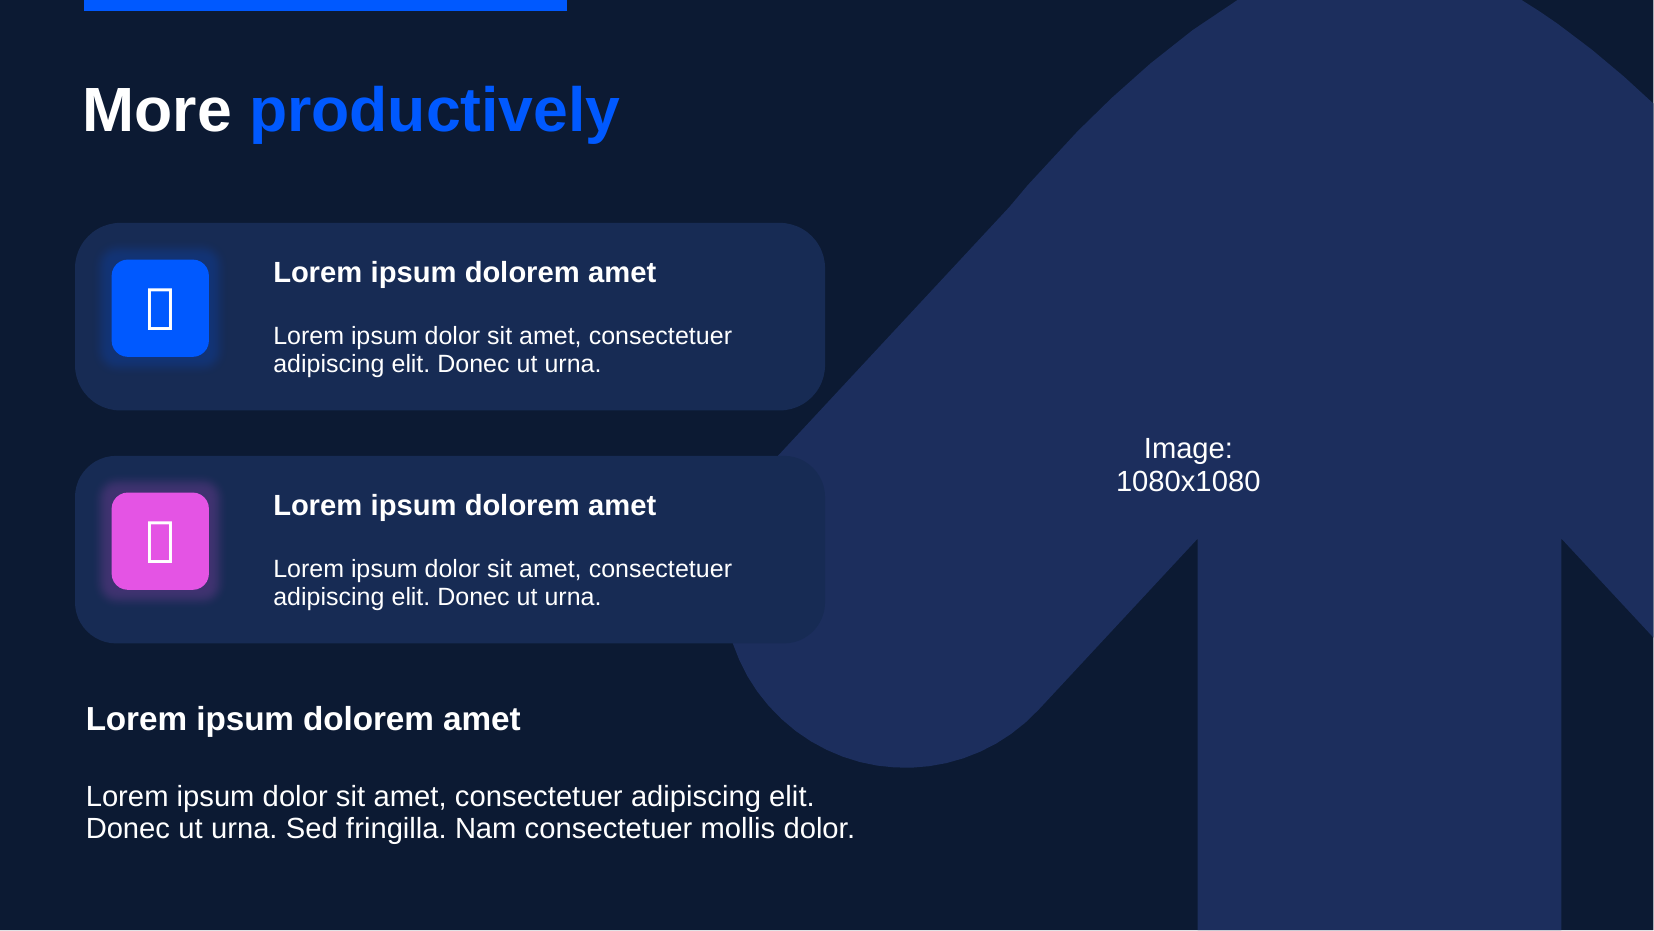

Image:
1080x1080
# More productively
Lorem ipsum dolorem amet
Lorem ipsum dolor sit amet, consectetuer adipiscing elit. Donec ut urna.

Lorem ipsum dolorem amet
Lorem ipsum dolor sit amet, consectetuer adipiscing elit. Donec ut urna.

Lorem ipsum dolorem amet
Lorem ipsum dolor sit amet, consectetuer adipiscing elit. Donec ut urna. Sed fringilla. Nam consectetuer mollis dolor.